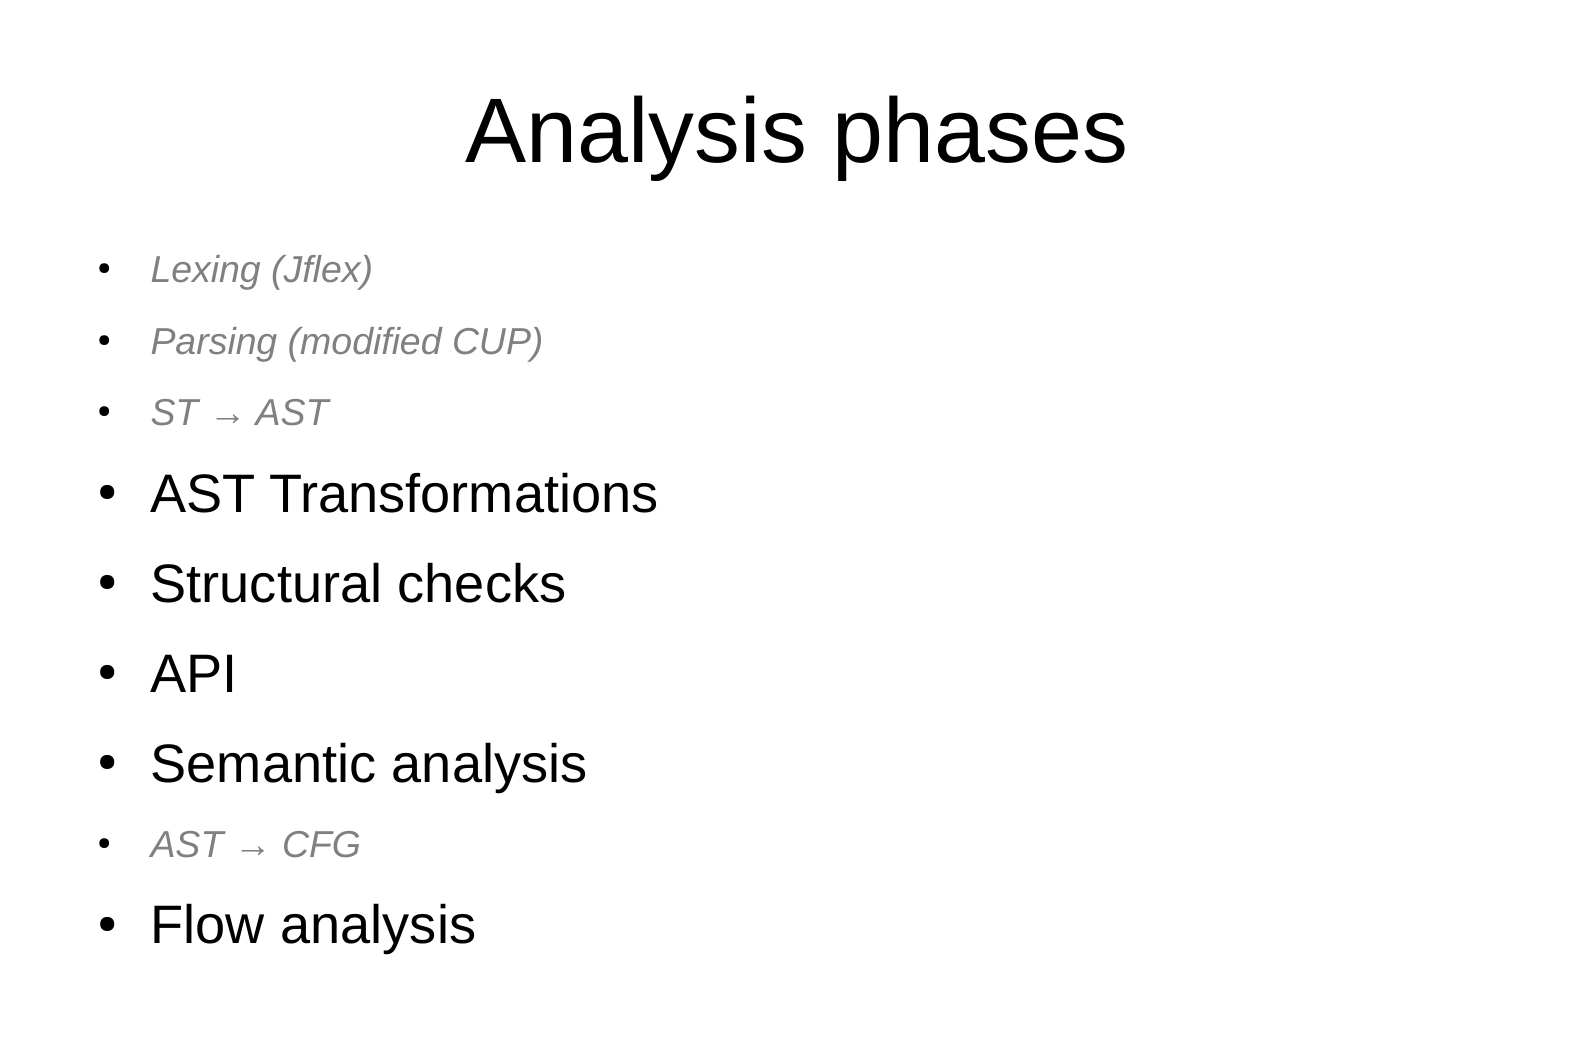

# Analysis phases
Lexing (Jflex)
Parsing (modified CUP)
ST → AST
AST Transformations
Structural checks
API
Semantic analysis
AST → CFG
Flow analysis